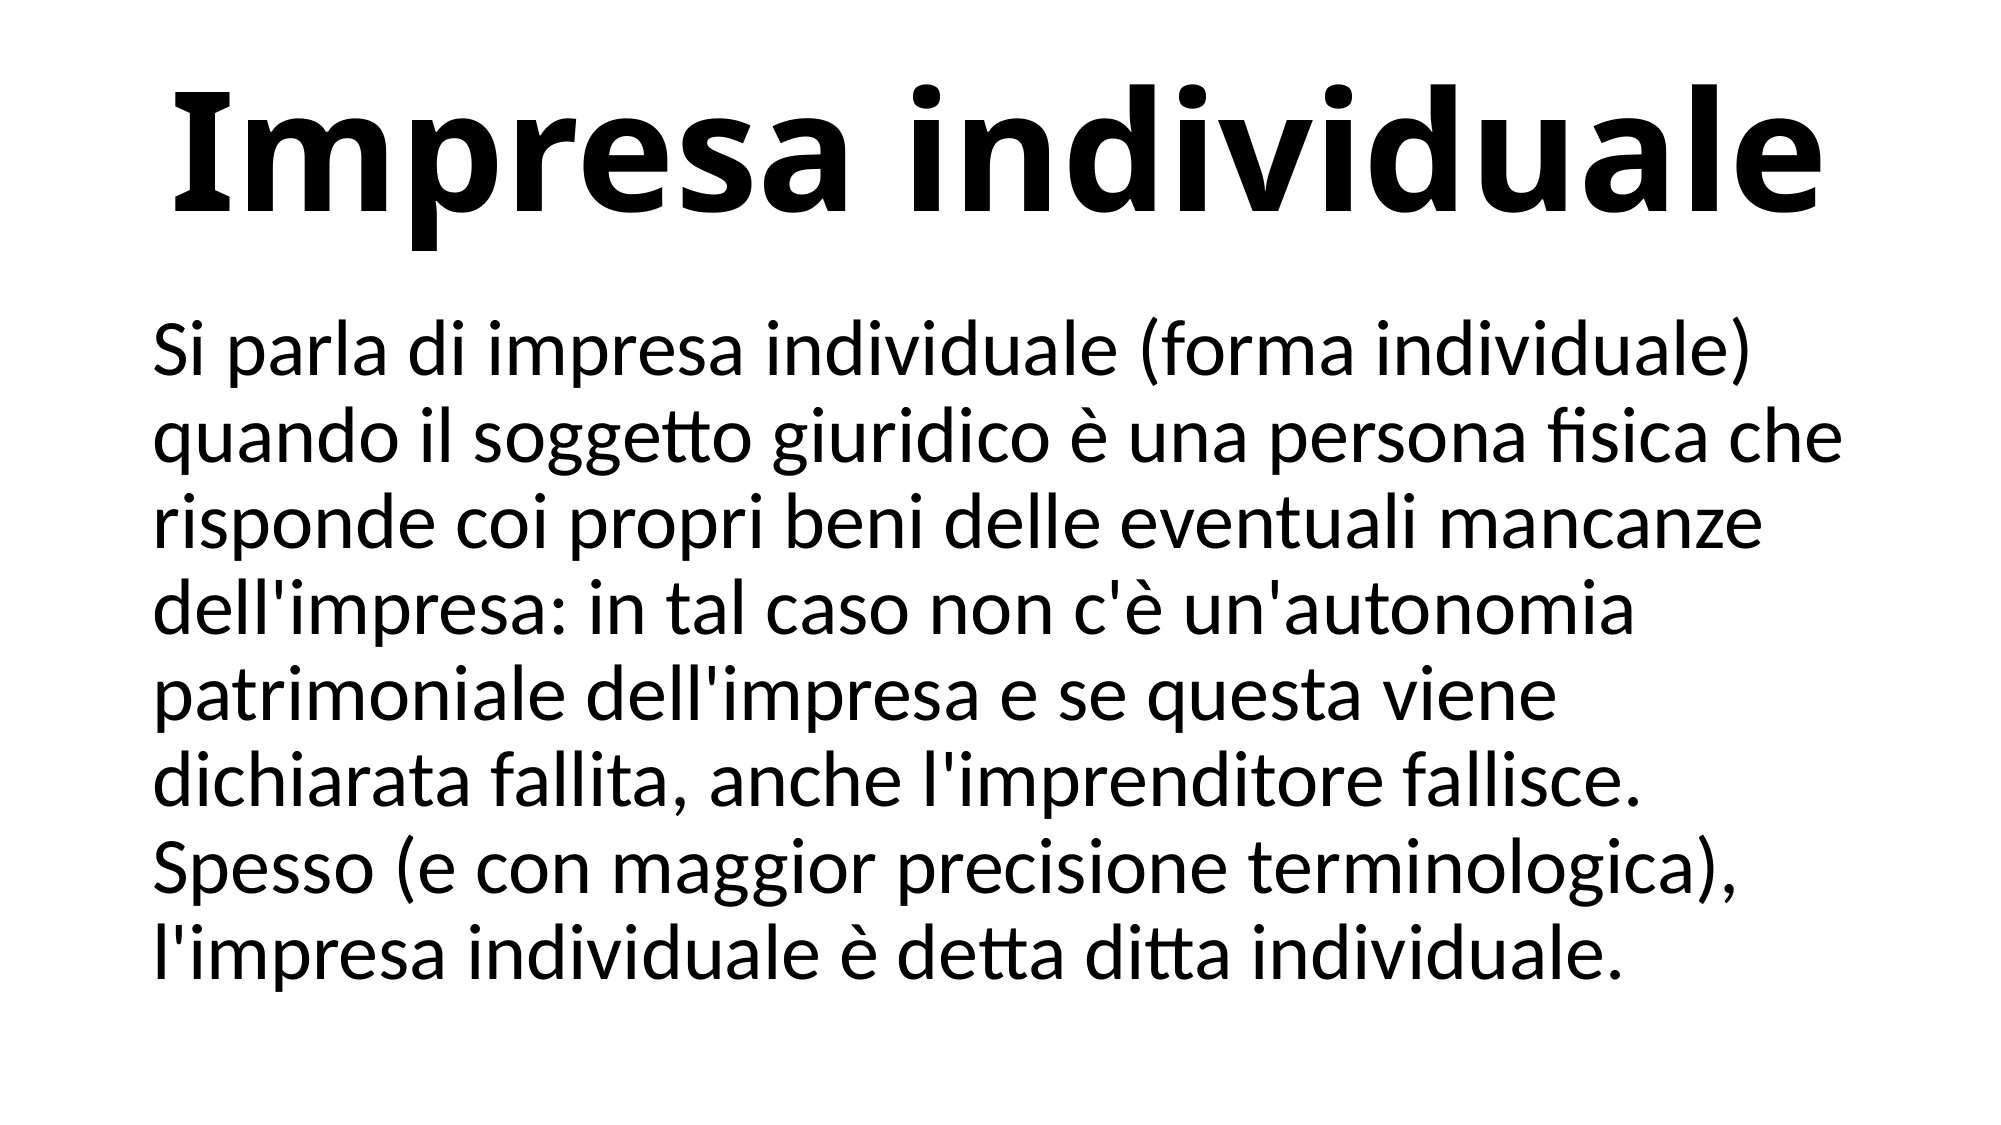

# Impresa individuale
Si parla di impresa individuale (forma individuale) quando il soggetto giuridico è una persona fisica che risponde coi propri beni delle eventuali mancanze dell'impresa: in tal caso non c'è un'autonomia patrimoniale dell'impresa e se questa viene dichiarata fallita, anche l'imprenditore fallisce. Spesso (e con maggior precisione terminologica), l'impresa individuale è detta ditta individuale.